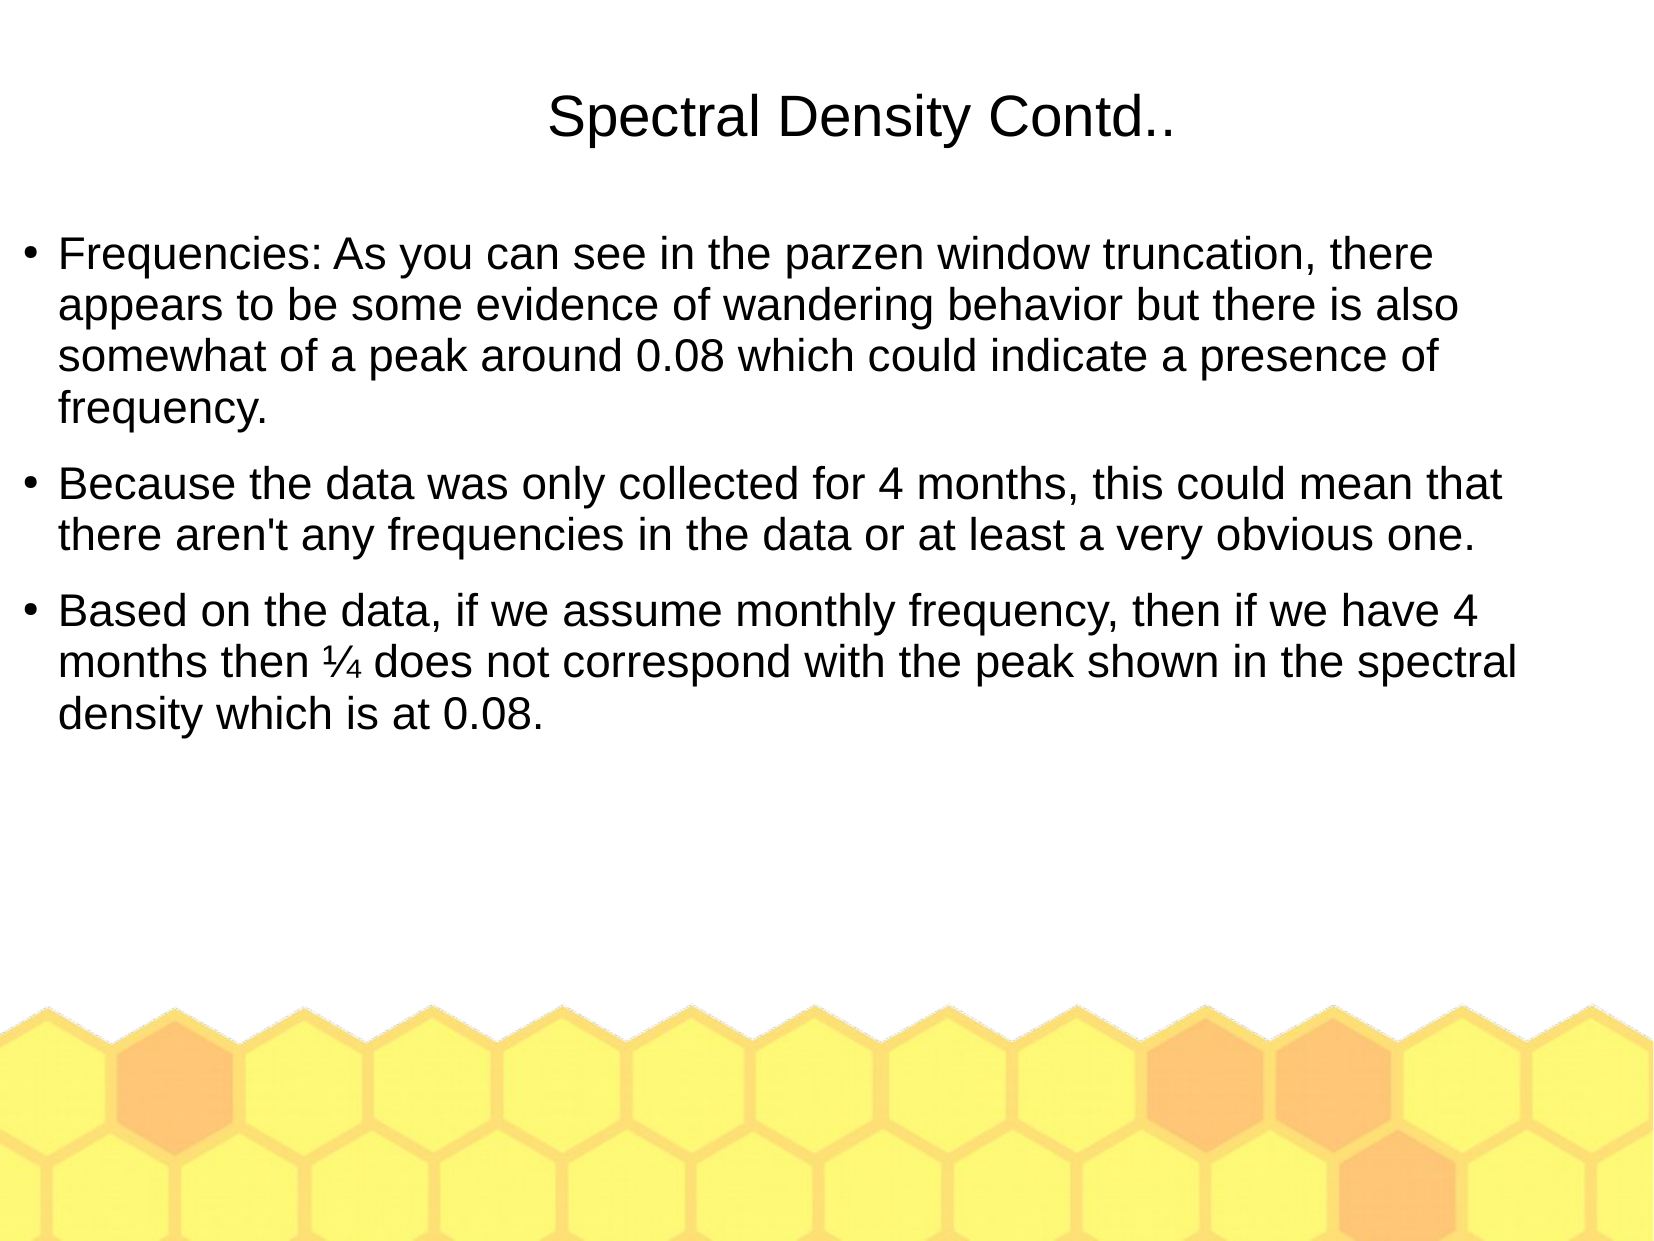

# Spectral Density Contd..
Frequencies: As you can see in the parzen window truncation, there appears to be some evidence of wandering behavior but there is also somewhat of a peak around 0.08 which could indicate a presence of frequency.
Because the data was only collected for 4 months, this could mean that there aren't any frequencies in the data or at least a very obvious one.
Based on the data, if we assume monthly frequency, then if we have 4 months then ¼ does not correspond with the peak shown in the spectral density which is at 0.08.